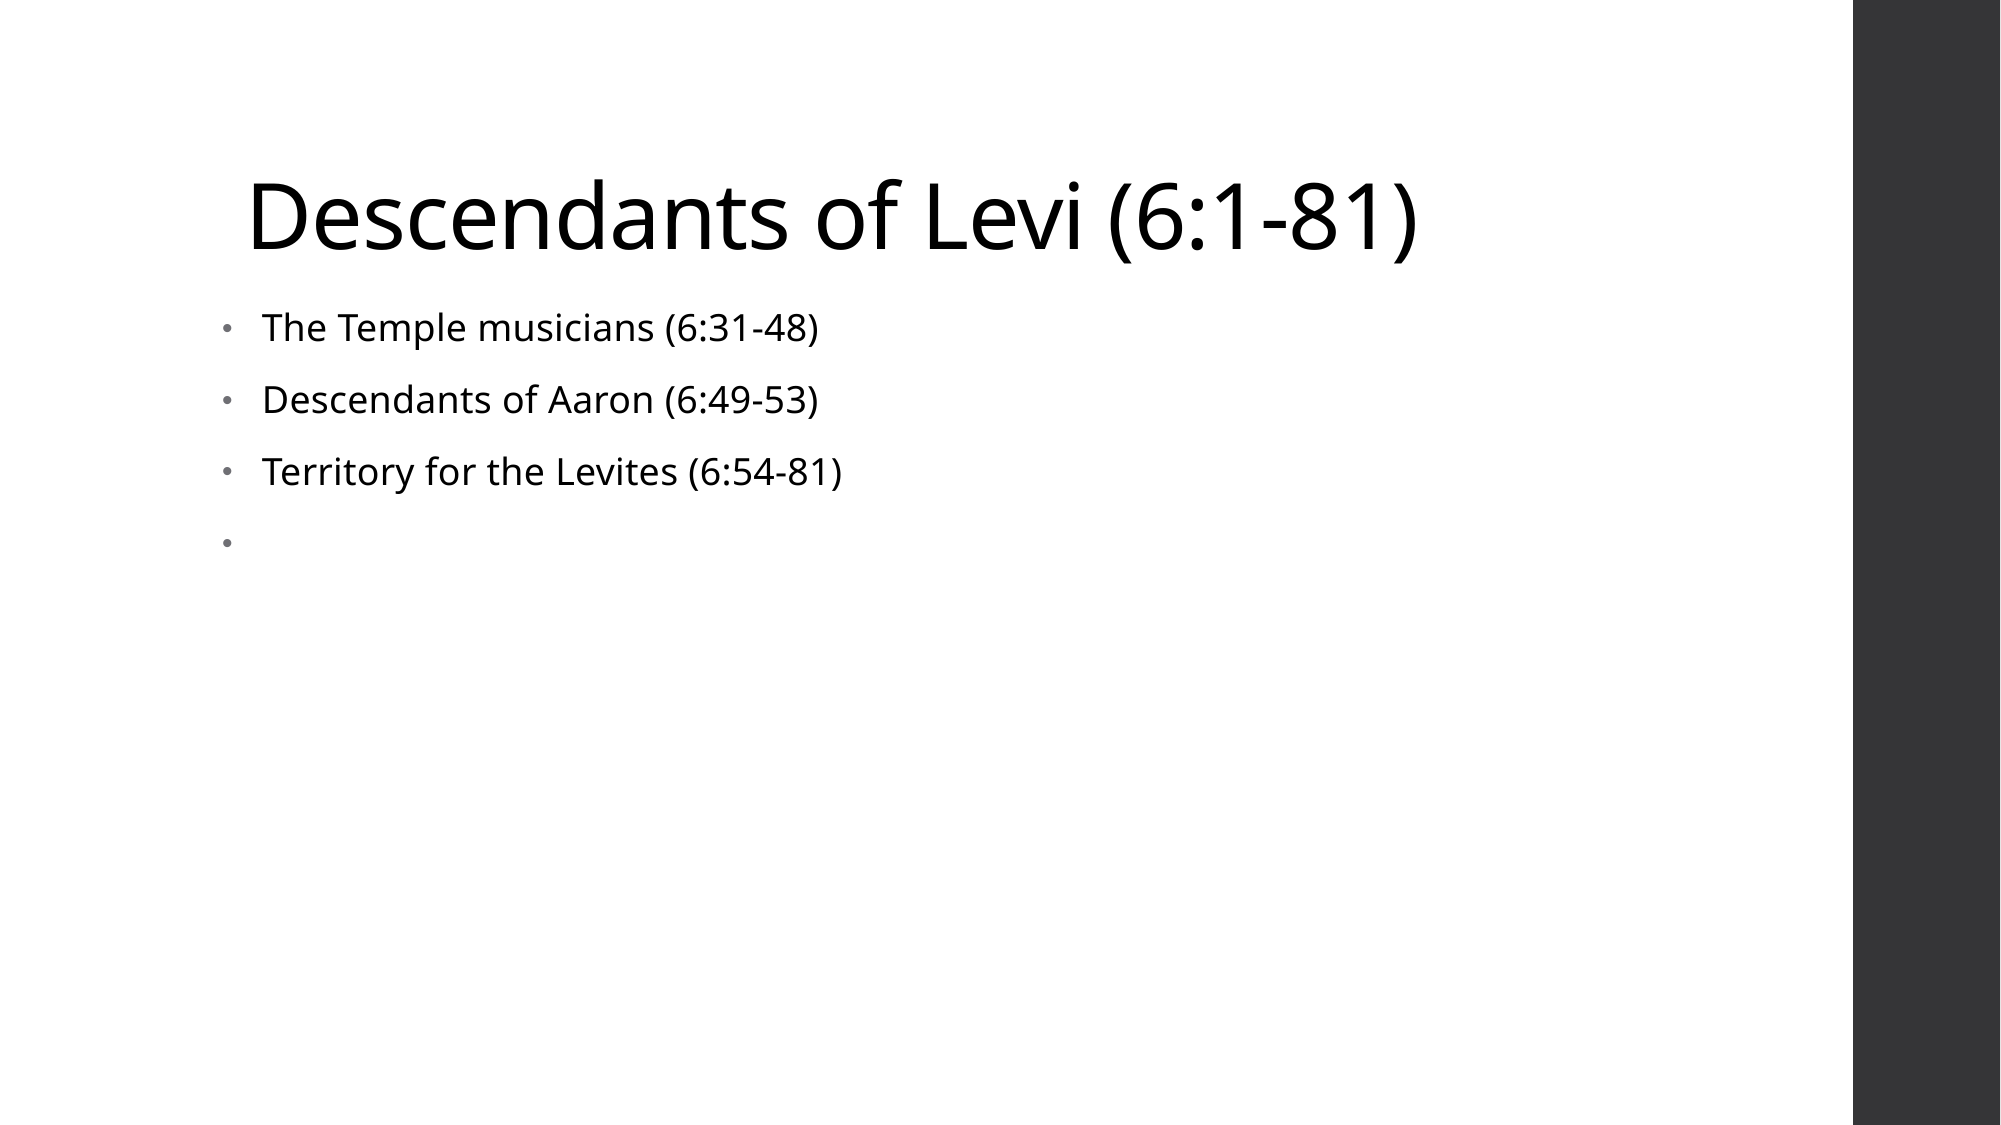

# Descendants of Levi (6:1-81)
 The Temple musicians (6:31-48)
 Descendants of Aaron (6:49-53)
 Territory for the Levites (6:54-81)